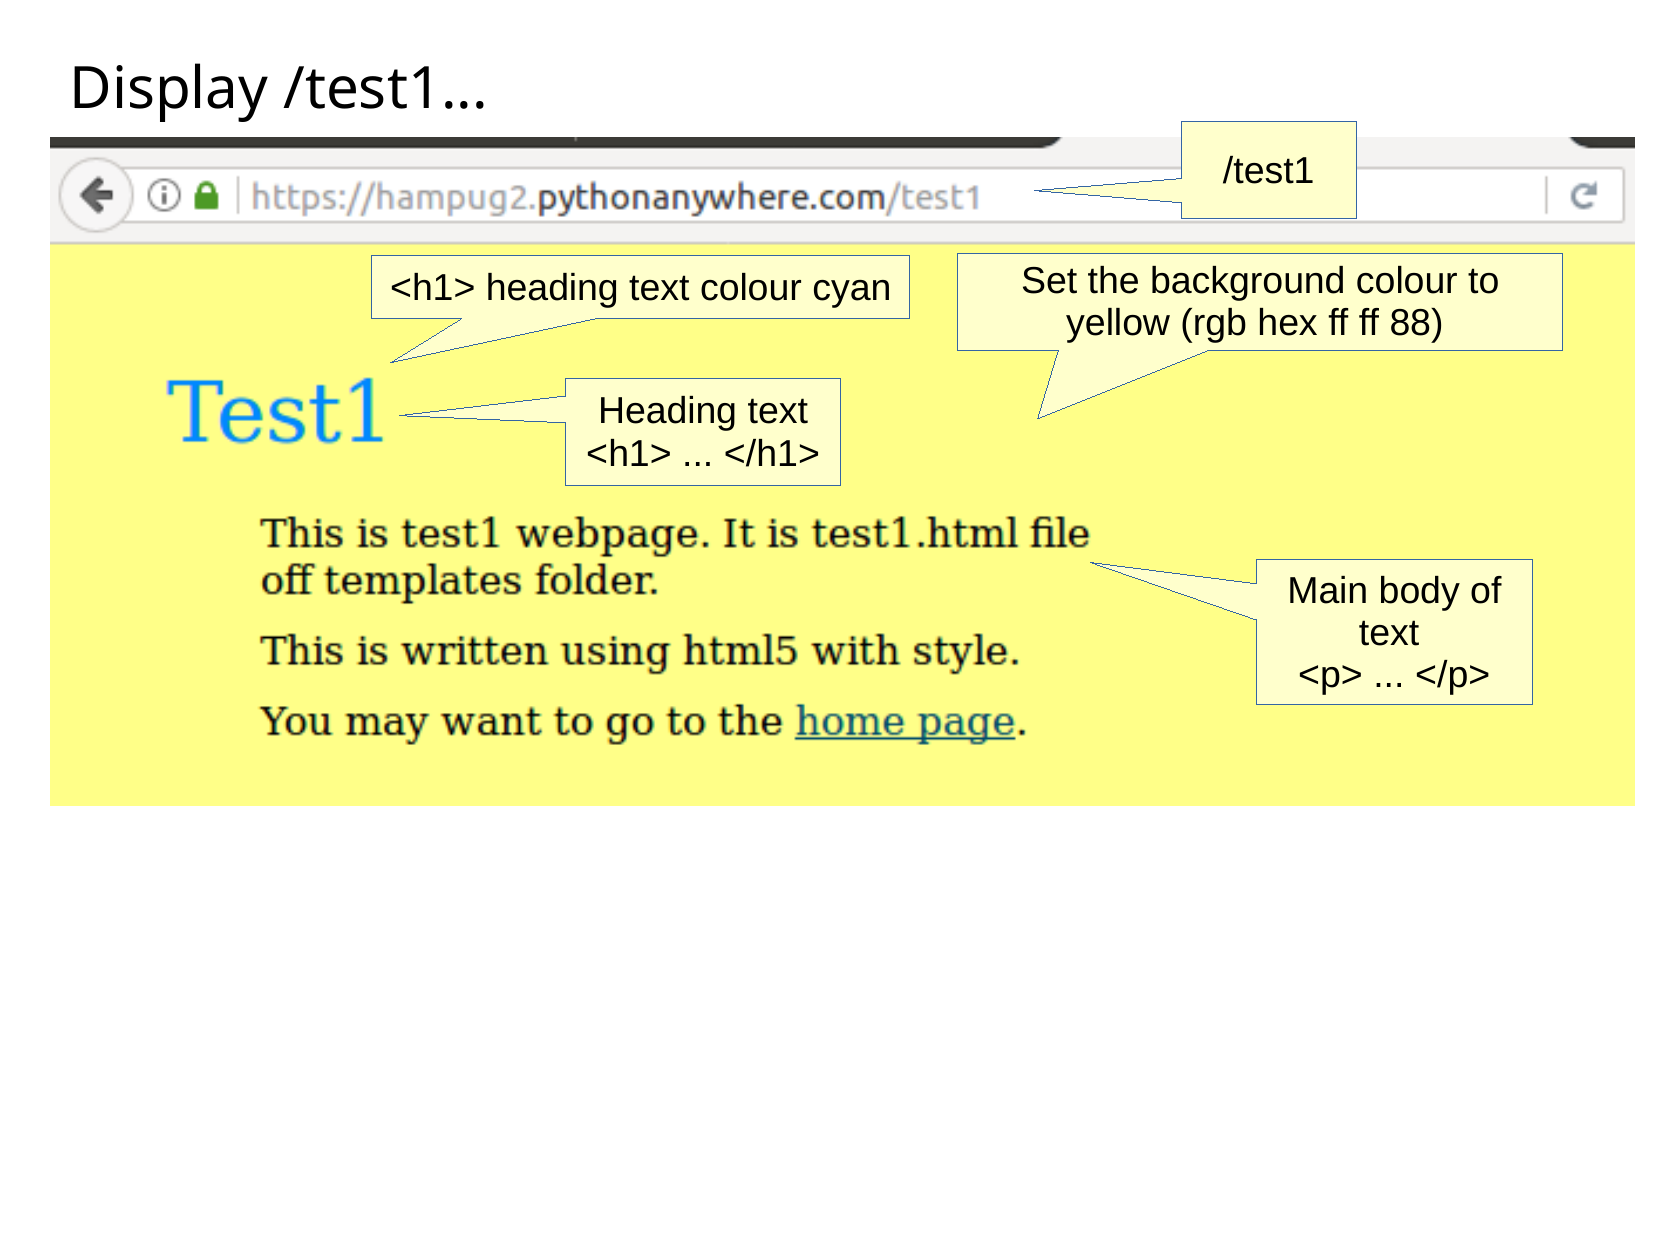

Display /test1...
/test1
Set the background colour to yellow (rgb hex ff ff 88)
<h1> heading text colour cyan
Heading text <h1> ... </h1>
Main body of text
<p> ... </p>